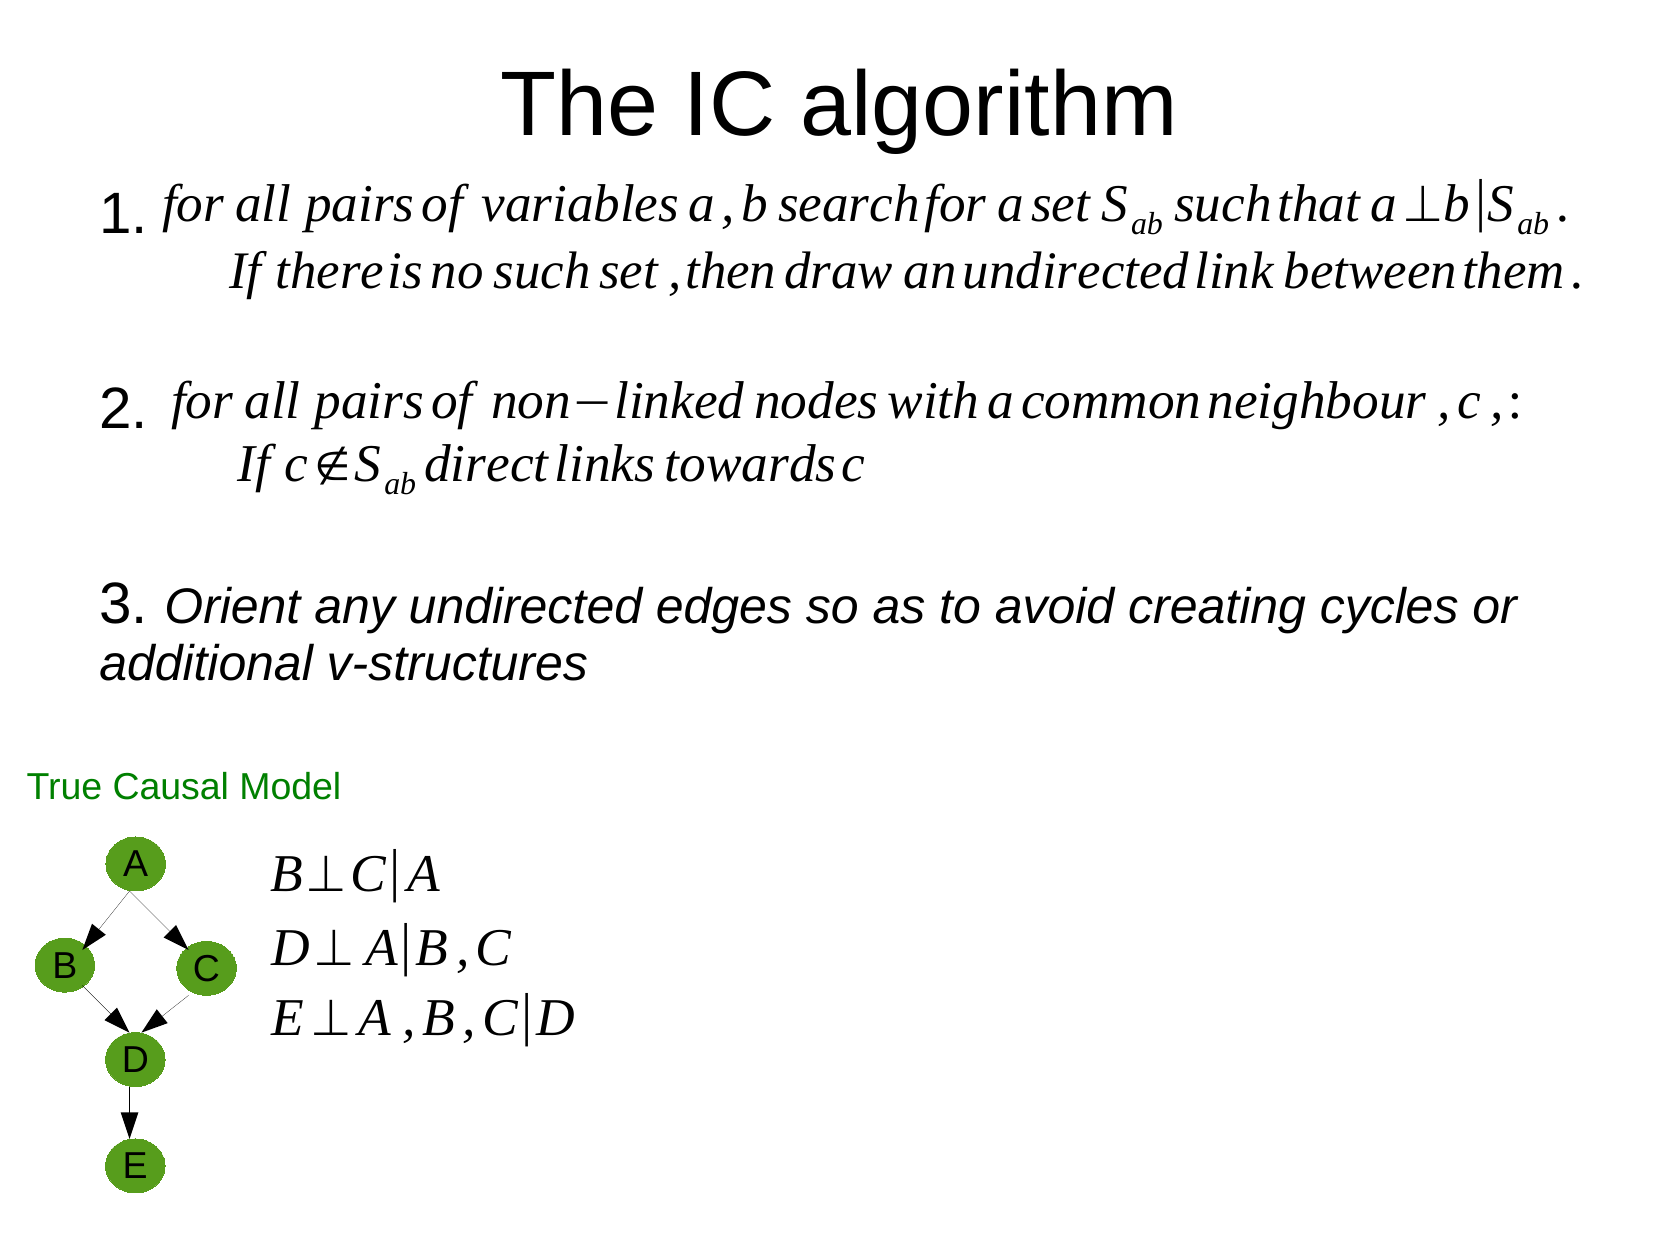

# The IC algorithm
1.
2.
3. Orient any undirected edges so as to avoid creating cycles or additional v-structures
True Causal Model
A
B
C
D
E